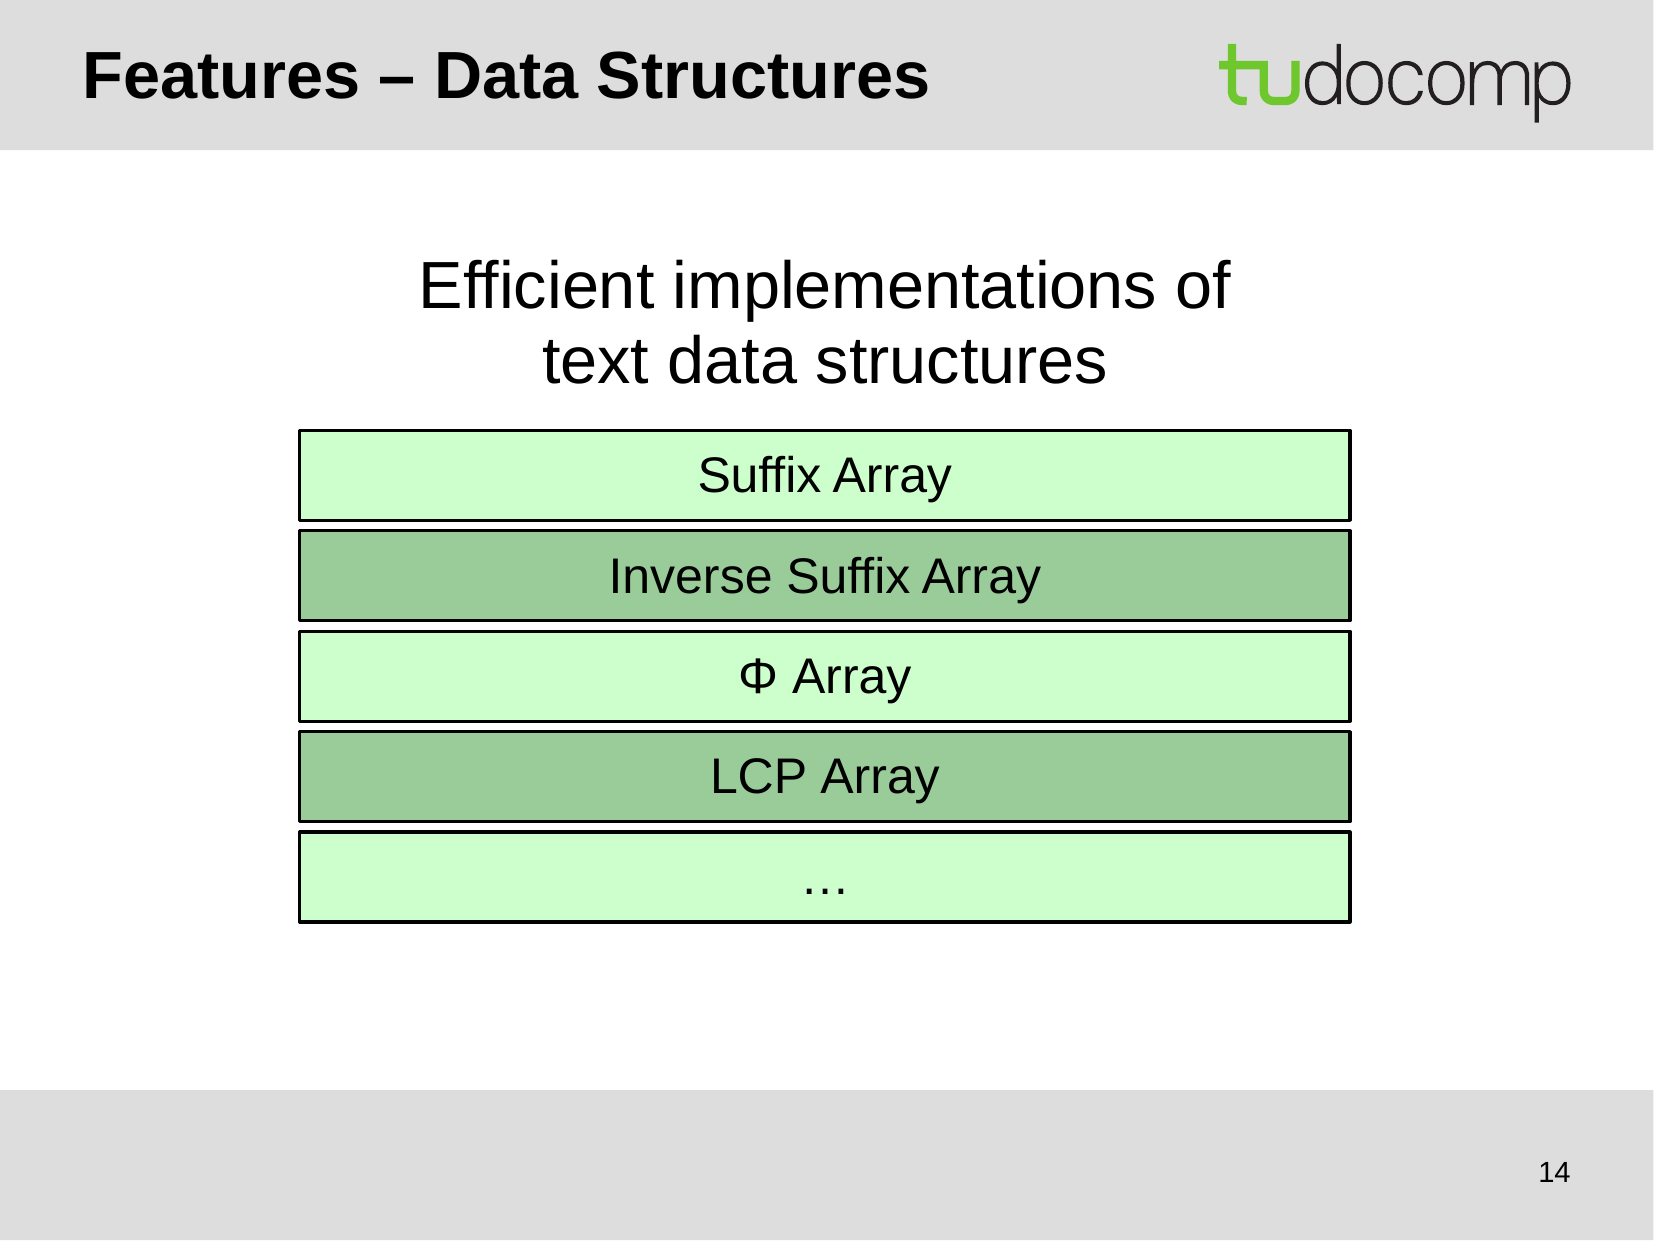

# Features – Data Structures
Efficient implementations of
text data structures
Suffix Array
Inverse Suffix Array
Φ Array
LCP Array
…
14